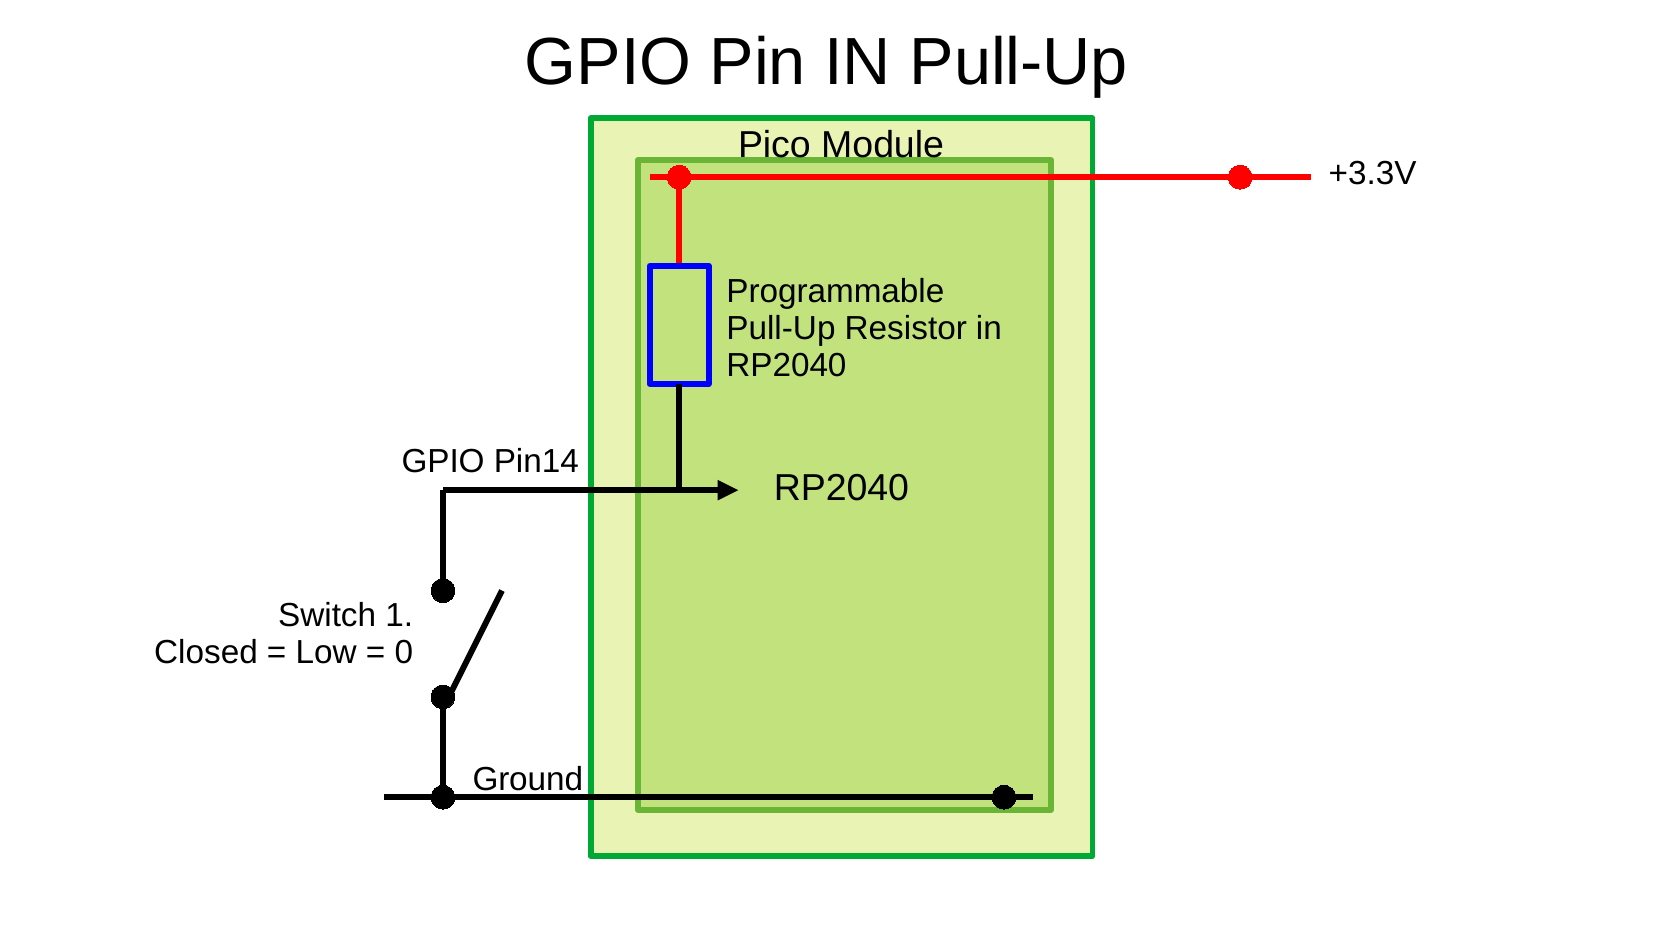

# GPIO Pin IN Pull-Up
RP2040
Pico Module
+3.3V
Programmable
Pull-Up Resistor in RP2040
GPIO Pin14
Switch 1.
Closed = Low = 0
Ground